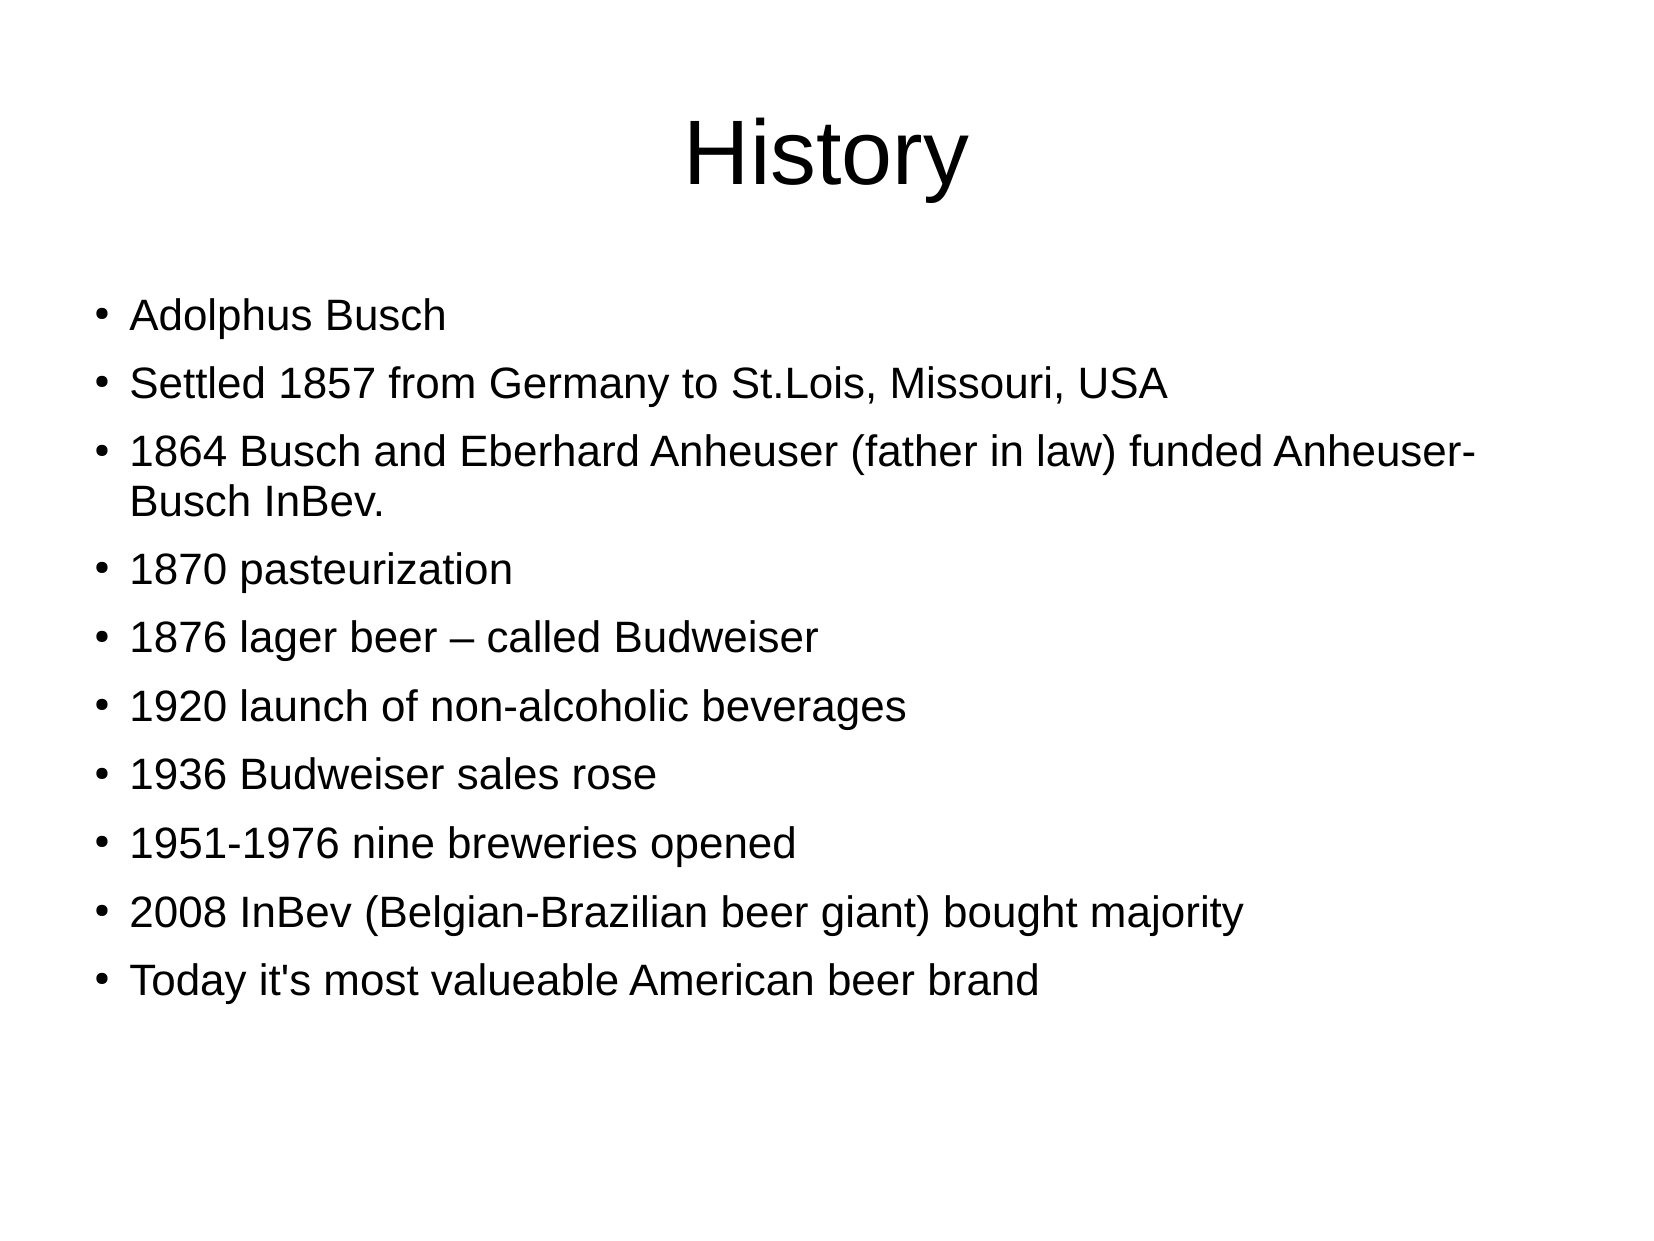

# History
Adolphus Busch
Settled 1857 from Germany to St.Lois, Missouri, USA
1864 Busch and Eberhard Anheuser (father in law) funded Anheuser-Busch InBev.
1870 pasteurization
1876 lager beer – called Budweiser
1920 launch of non-alcoholic beverages
1936 Budweiser sales rose
1951-1976 nine breweries opened
2008 InBev (Belgian-Brazilian beer giant) bought majority
Today it's most valueable American beer brand